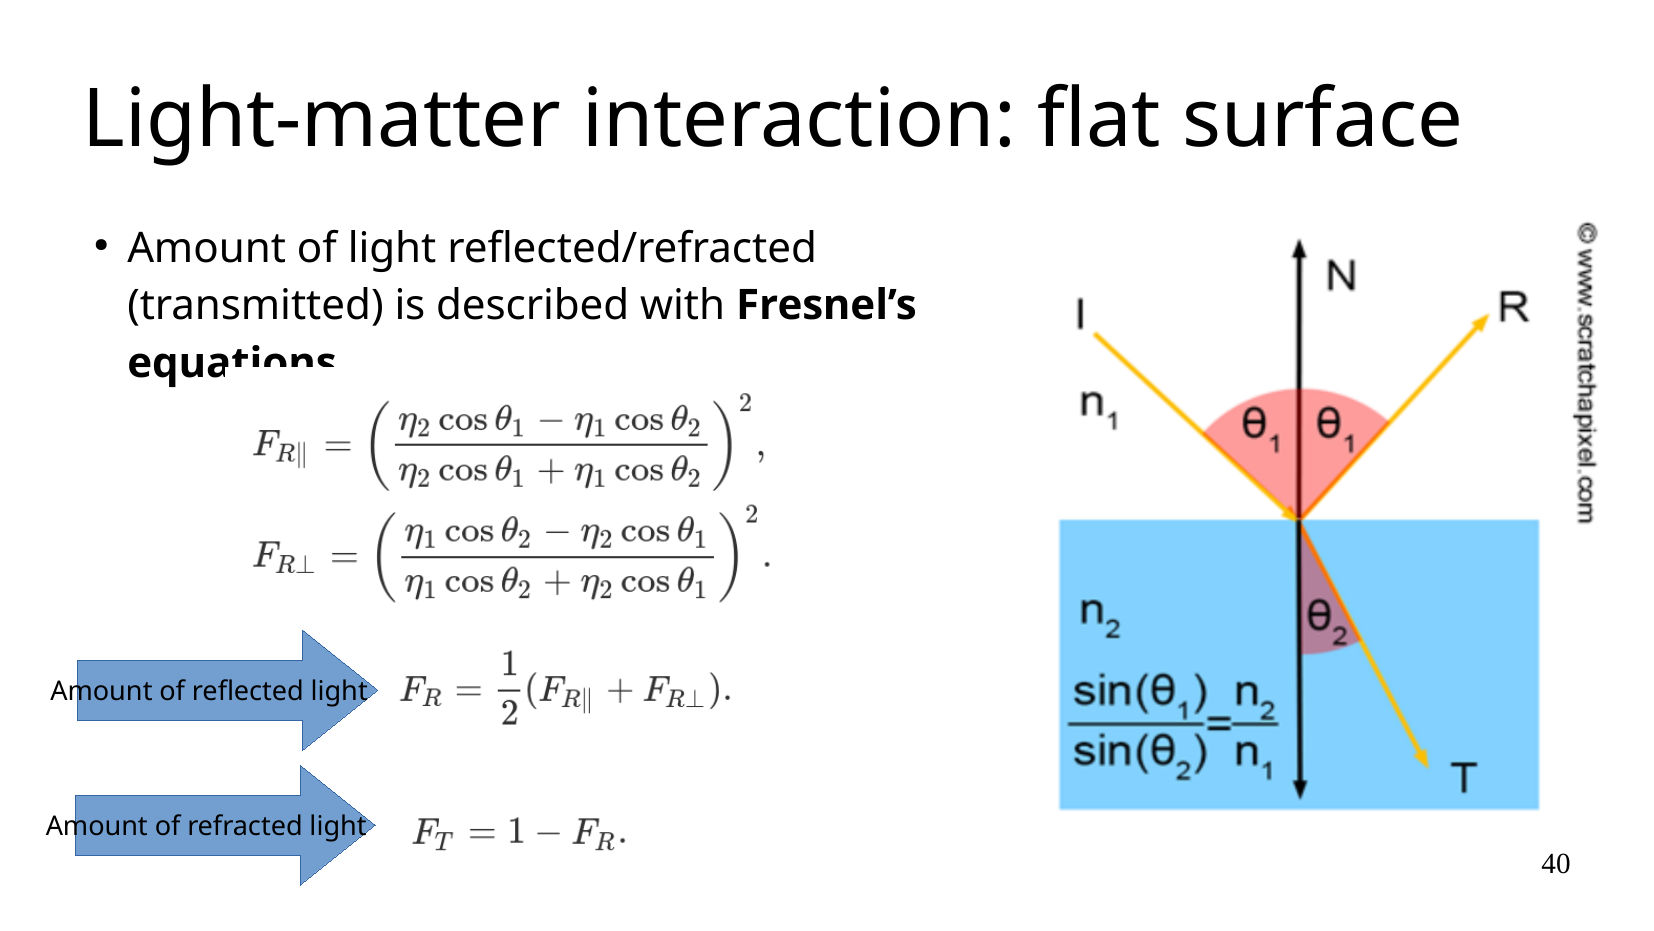

# Light-matter interaction: flat surface
Amount of light reflected/refracted (transmitted) is described with Fresnel’s equations
Amount of reflected light
Amount of refracted light
40